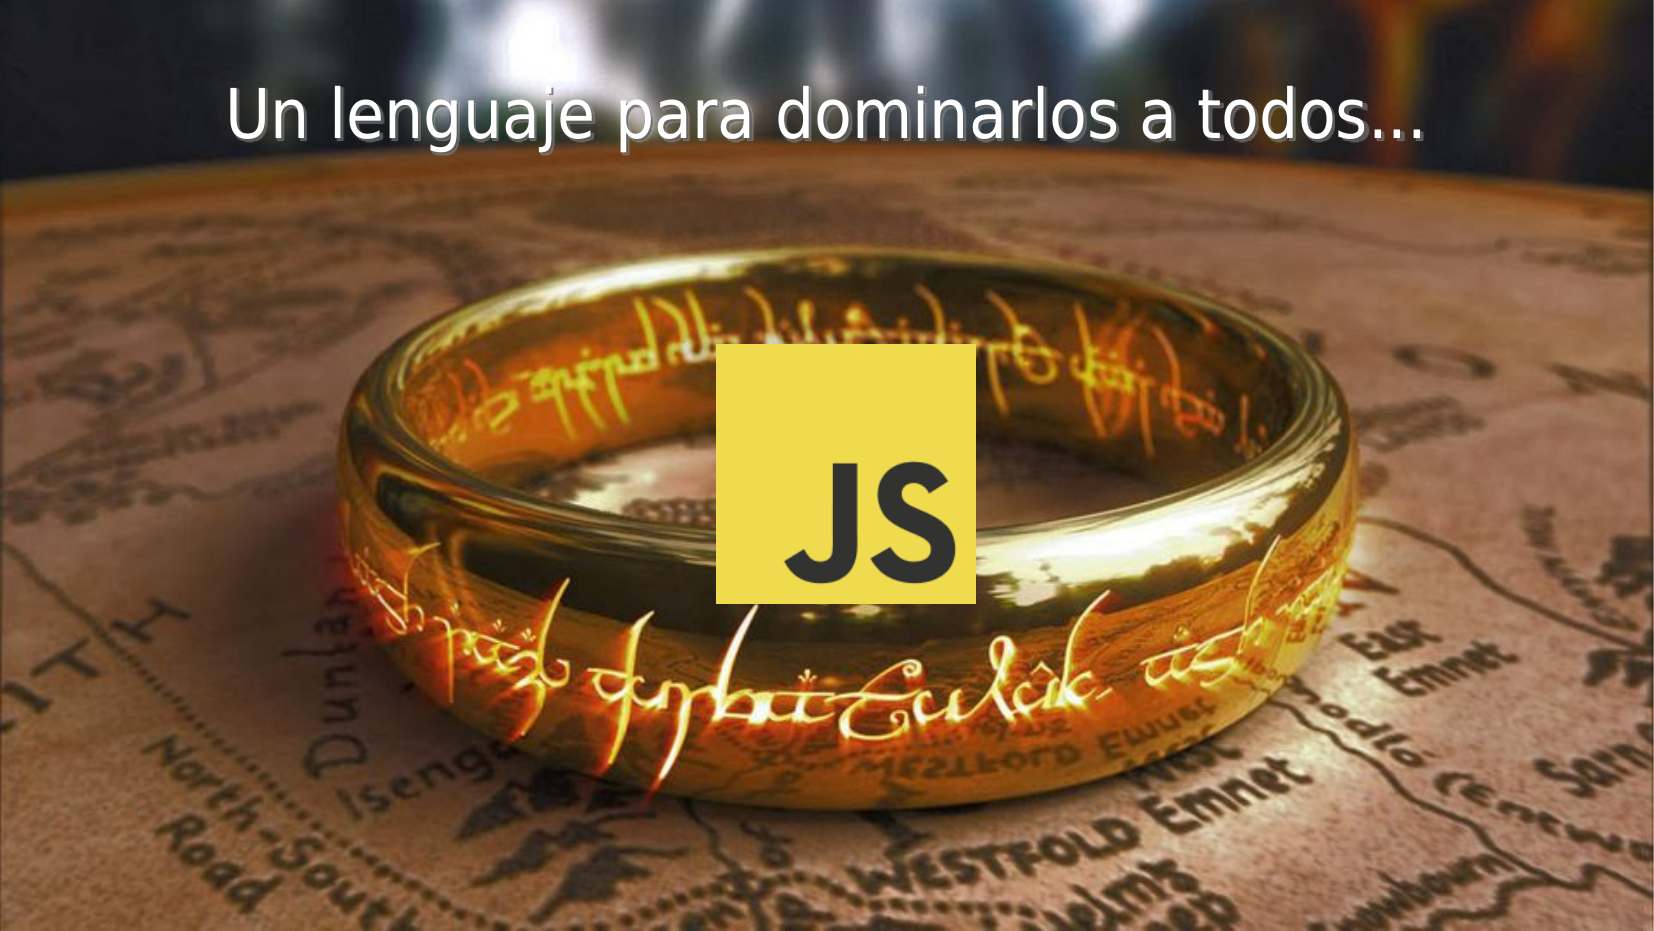

# Un lenguaje para dominarlos a todos...